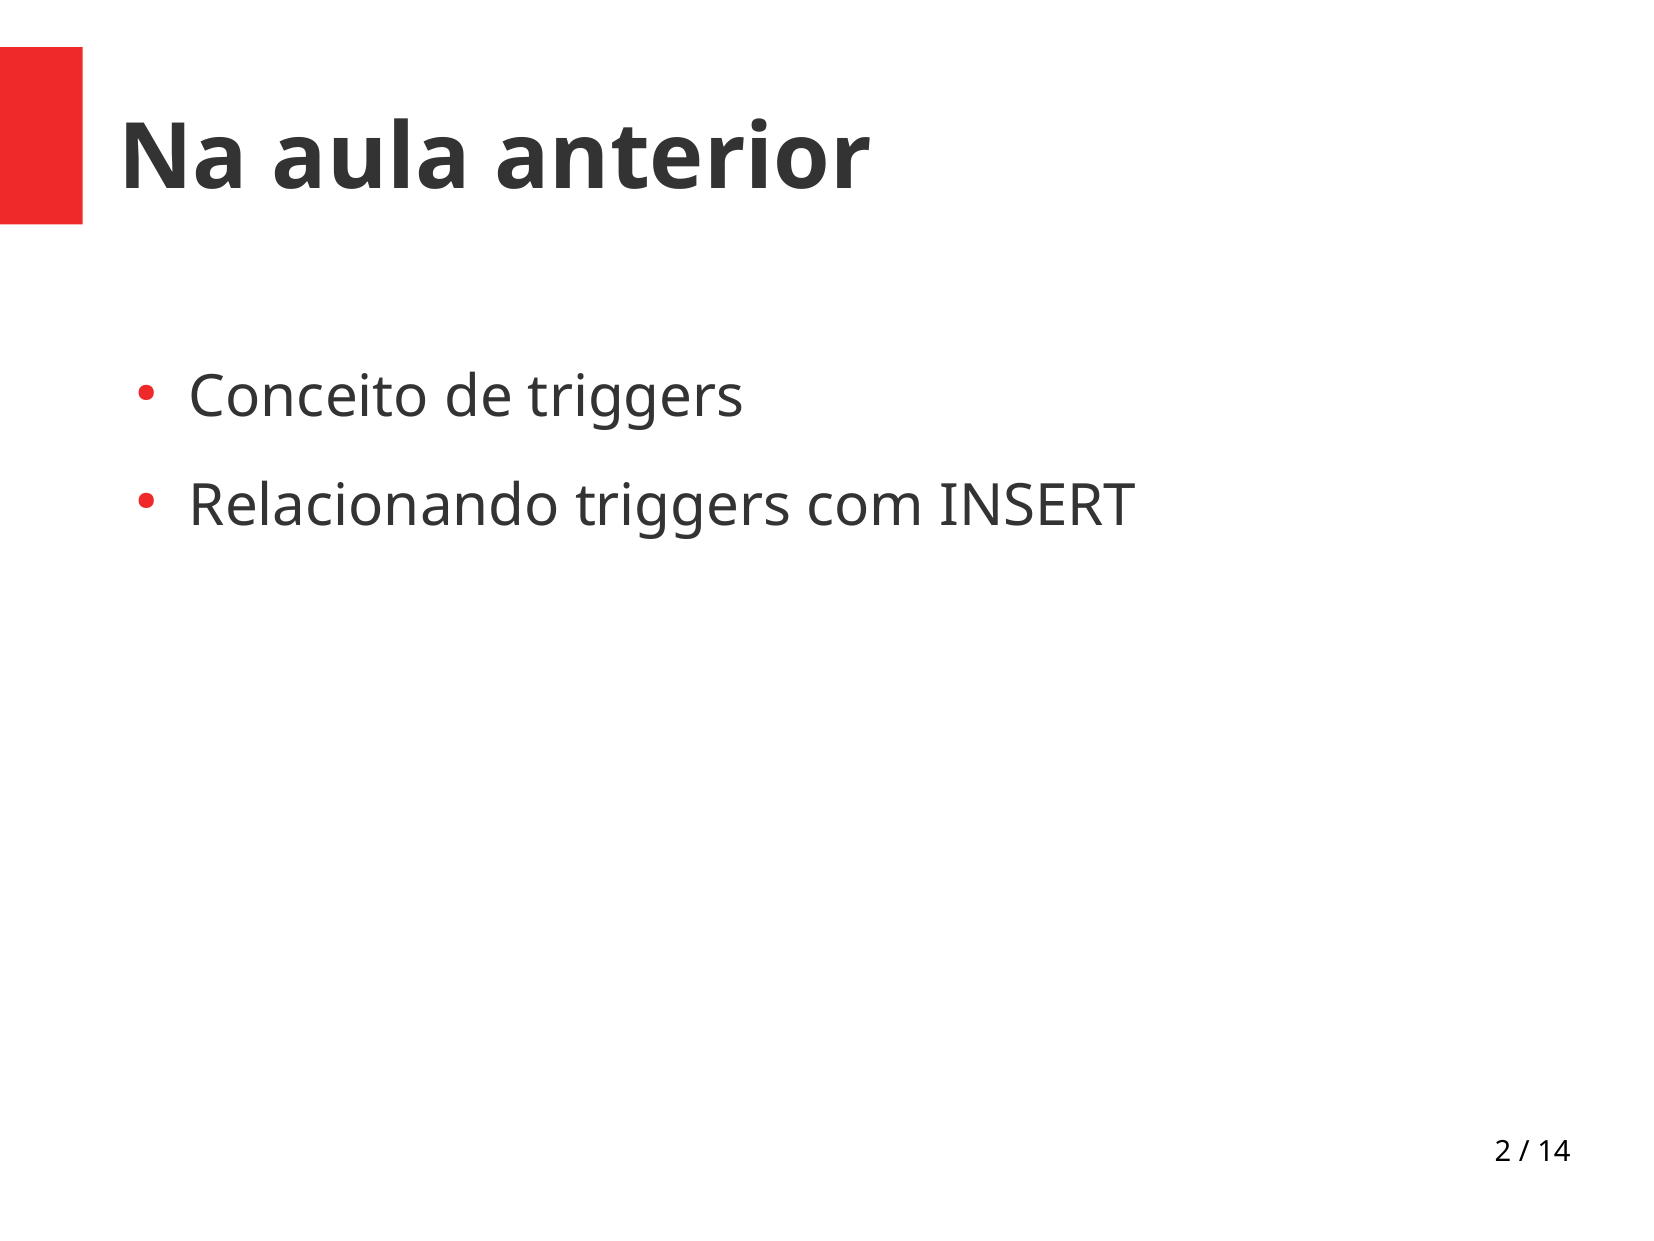

# Na aula anterior
Conceito de triggers
Relacionando triggers com INSERT
2